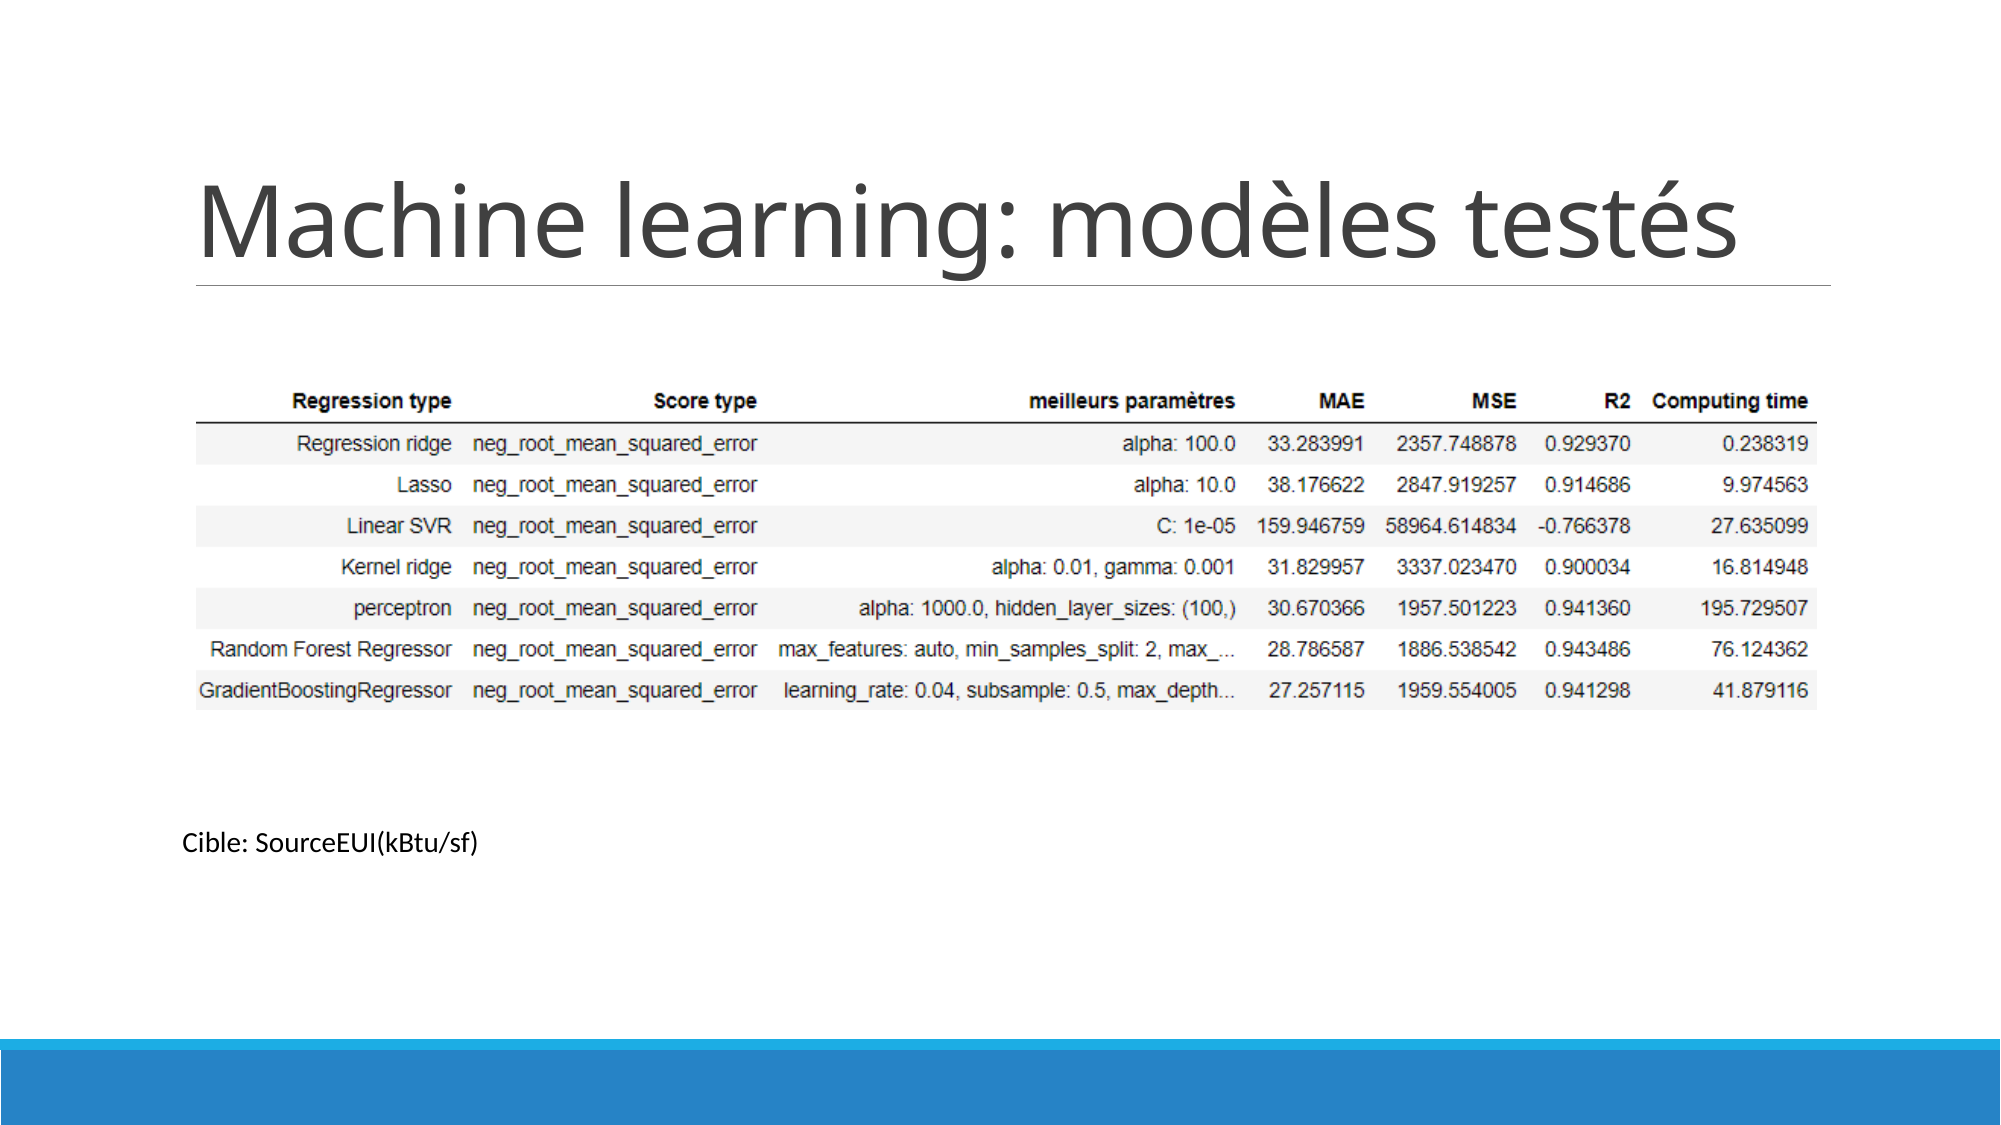

# Machine learning: modèles testés
Cible: SourceEUI(kBtu/sf)